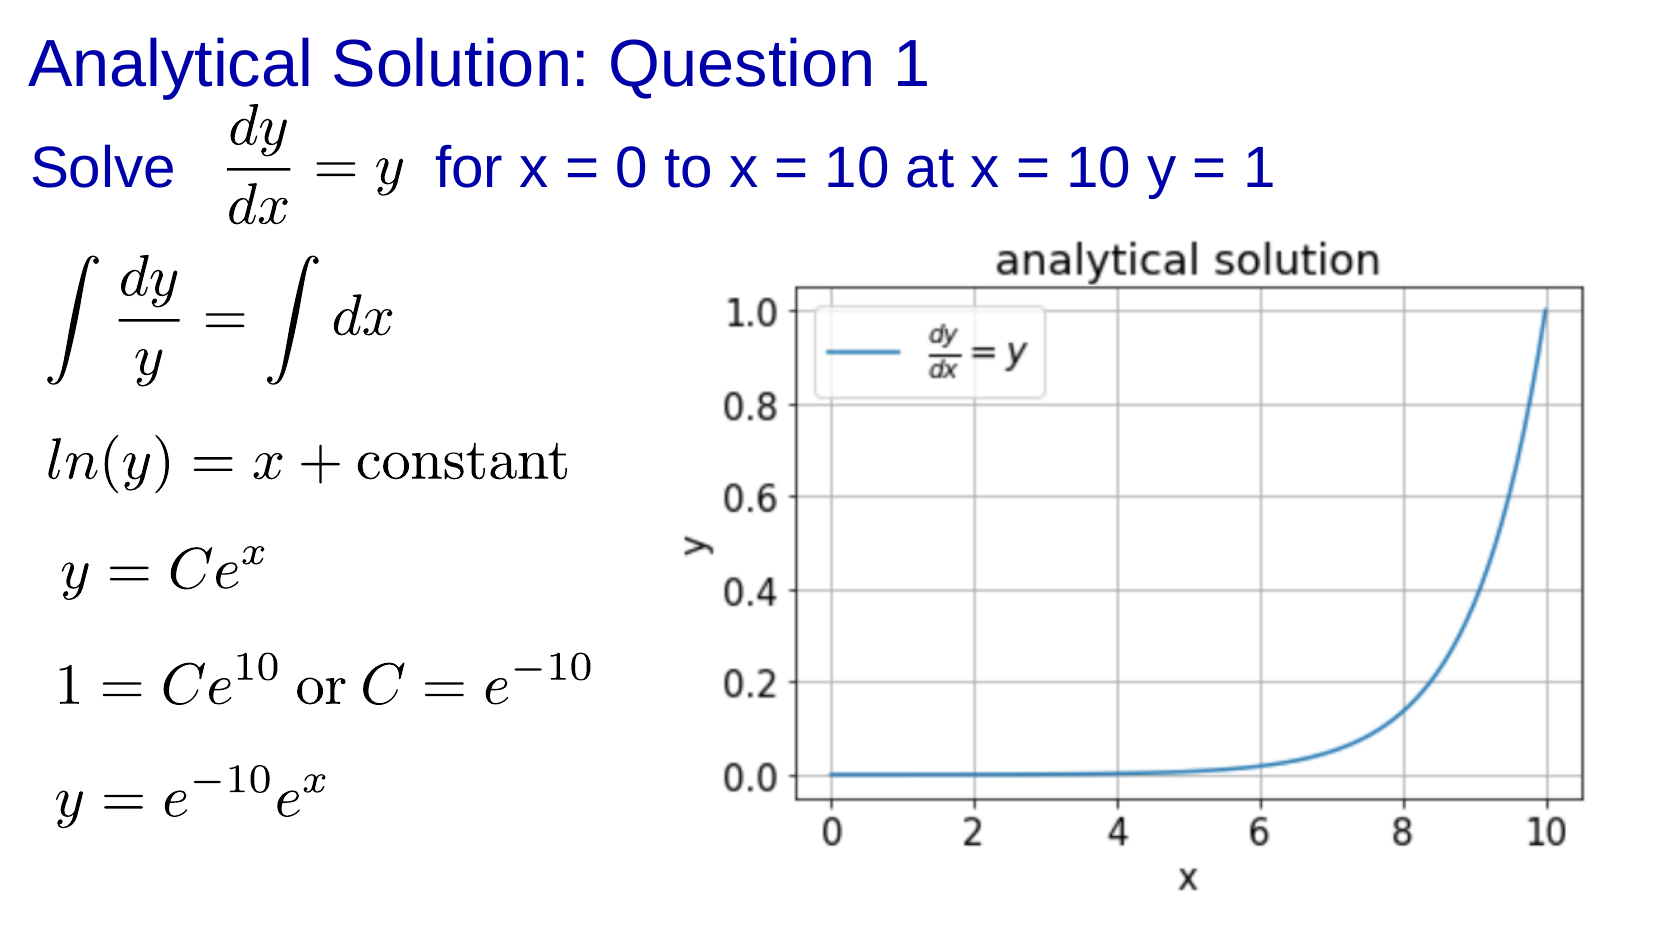

# Analytical Solution: Question 1
Solve for x = 0 to x = 10 at x = 10 y = 1
3